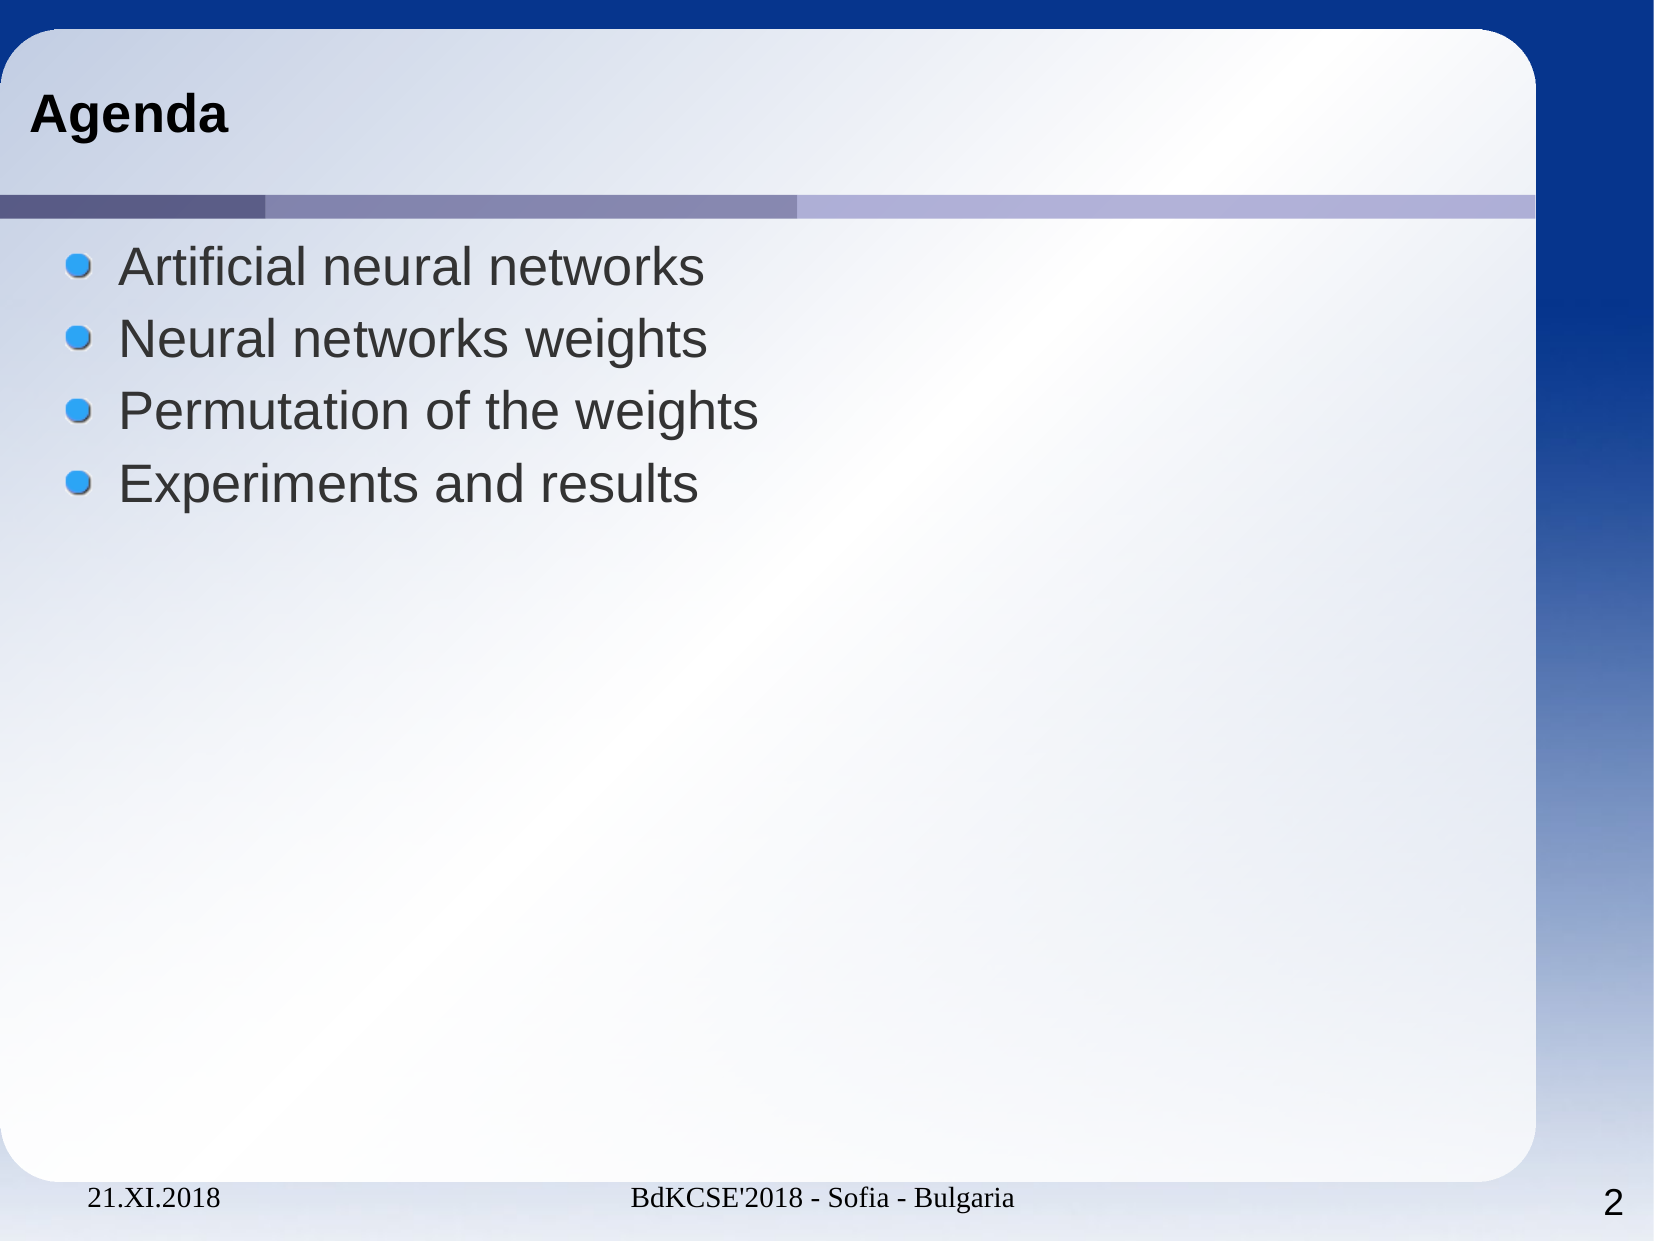

# Agenda
Artificial neural networks
Neural networks weights
Permutation of the weights
Experiments and results
21.XI.2018
BdKCSE'2018 - Sofia - Bulgaria
2